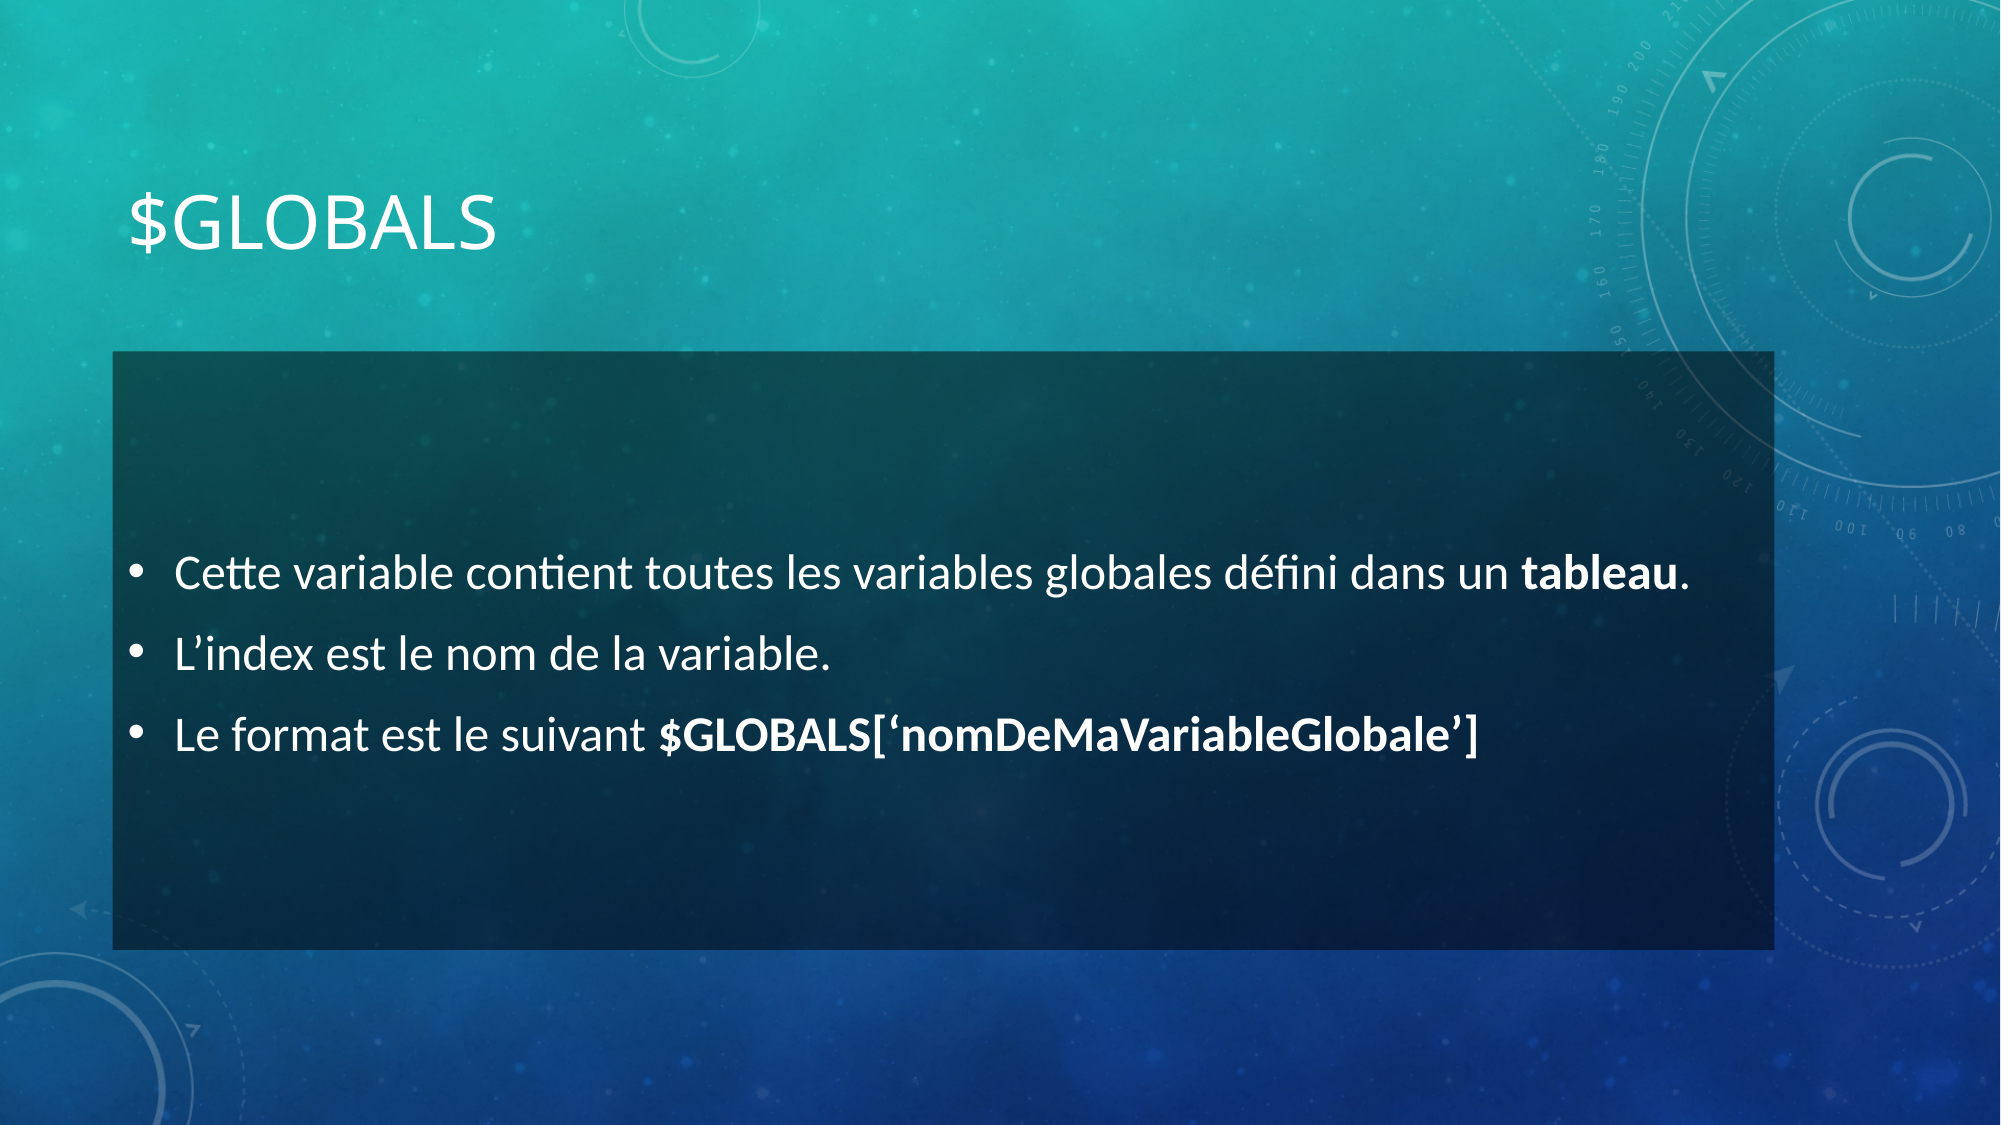

# $Globals
Cette variable contient toutes les variables globales défini dans un tableau.
L’index est le nom de la variable.
Le format est le suivant $GLOBALS[‘nomDeMaVariableGlobale’]